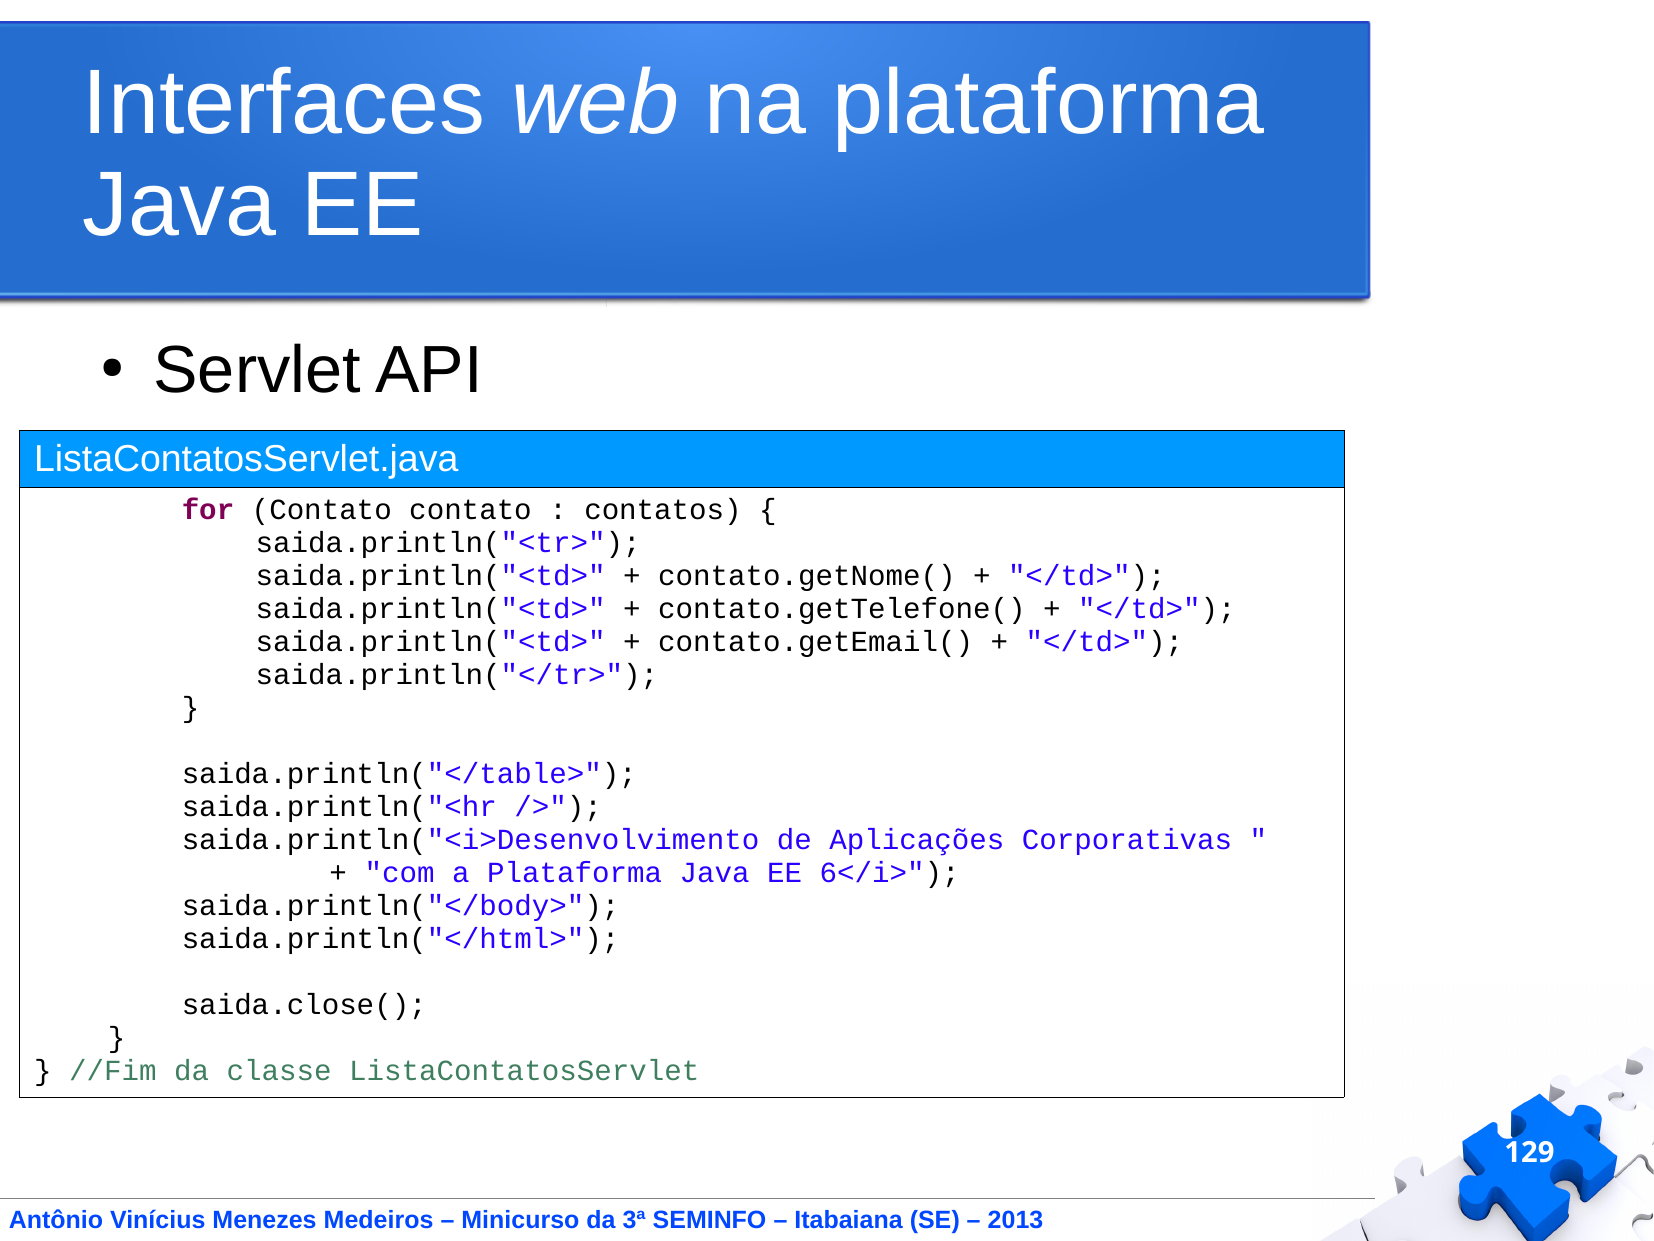

# Interfaces web na plataforma Java EE
Servlet API
| ListaContatosServlet.java |
| --- |
| for (Contato contato : contatos) { saida.println("<tr>"); saida.println("<td>" + contato.getNome() + "</td>"); saida.println("<td>" + contato.getTelefone() + "</td>"); saida.println("<td>" + contato.getEmail() + "</td>"); saida.println("</tr>"); } saida.println("</table>"); saida.println("<hr />"); saida.println("<i>Desenvolvimento de Aplicações Corporativas " + "com a Plataforma Java EE 6</i>"); saida.println("</body>"); saida.println("</html>"); saida.close(); } } //Fim da classe ListaContatosServlet |
129